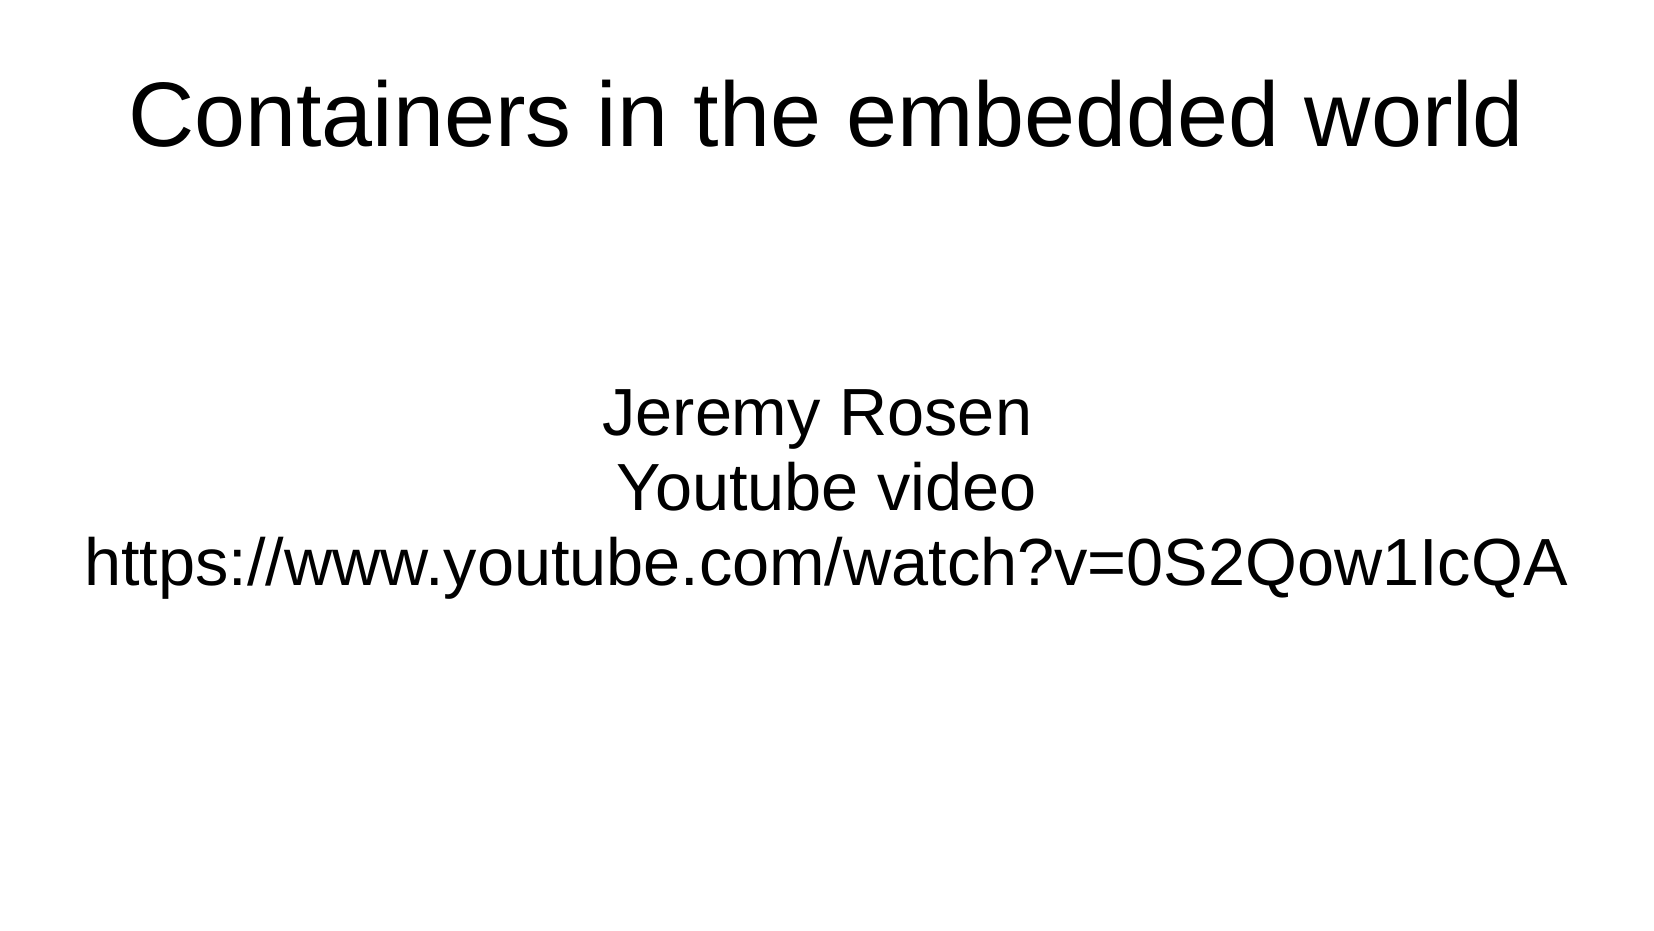

# Containers in the embedded world
Jeremy Rosen
Youtube video
https://www.youtube.com/watch?v=0S2Qow1IcQA